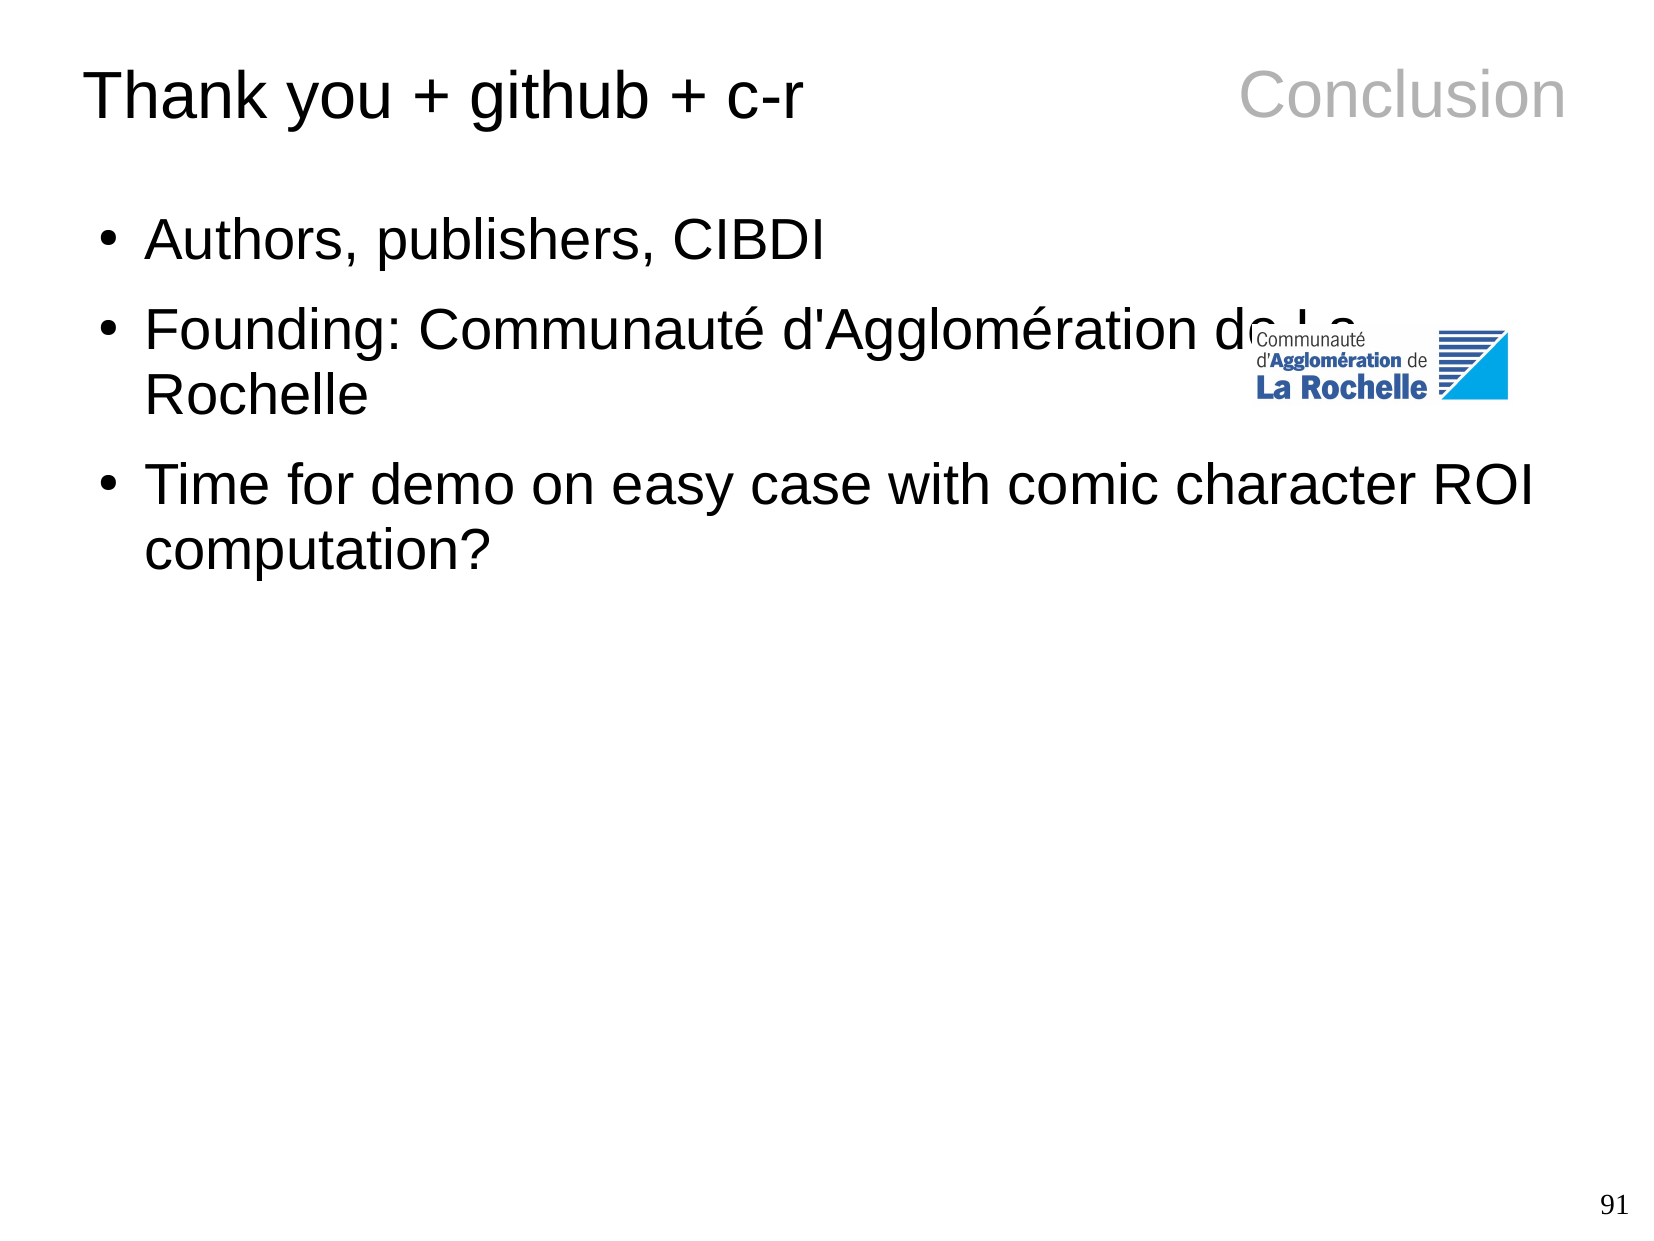

# Thank you + github + c-r
Authors, publishers, CIBDI
Founding: Communauté d'Agglomération de La Rochelle
Time for demo on easy case with comic character ROI computation?
91